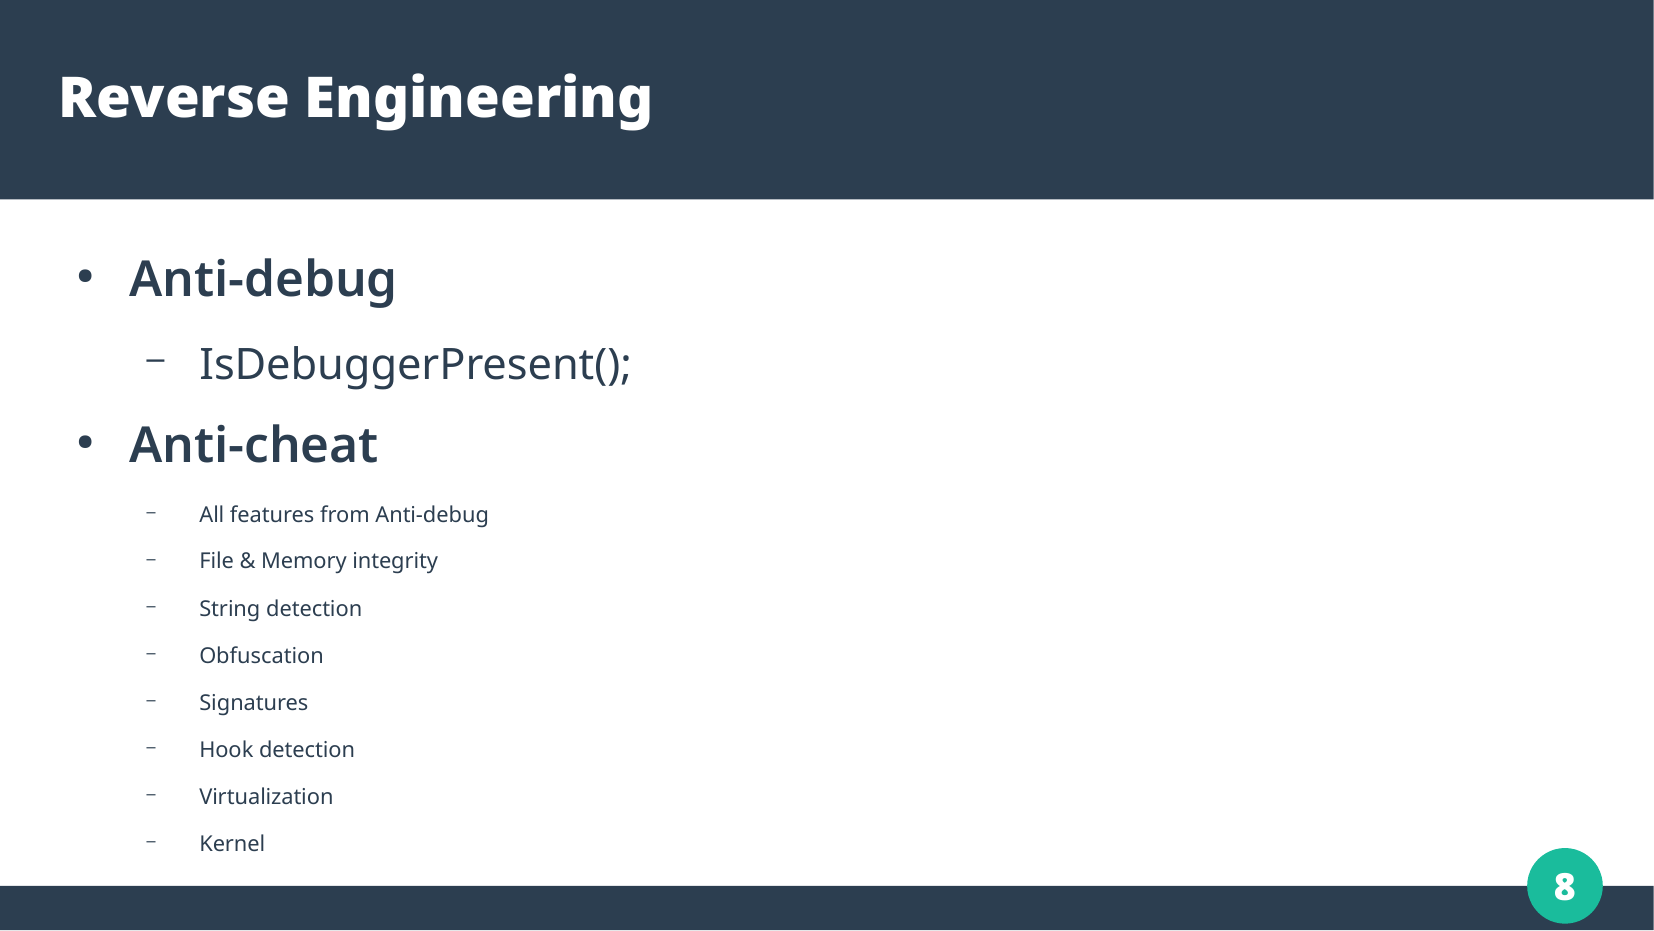

# Reverse Engineering
Anti-debug
IsDebuggerPresent();
Anti-cheat
All features from Anti-debug
File & Memory integrity
String detection
Obfuscation
Signatures
Hook detection
Virtualization
Kernel